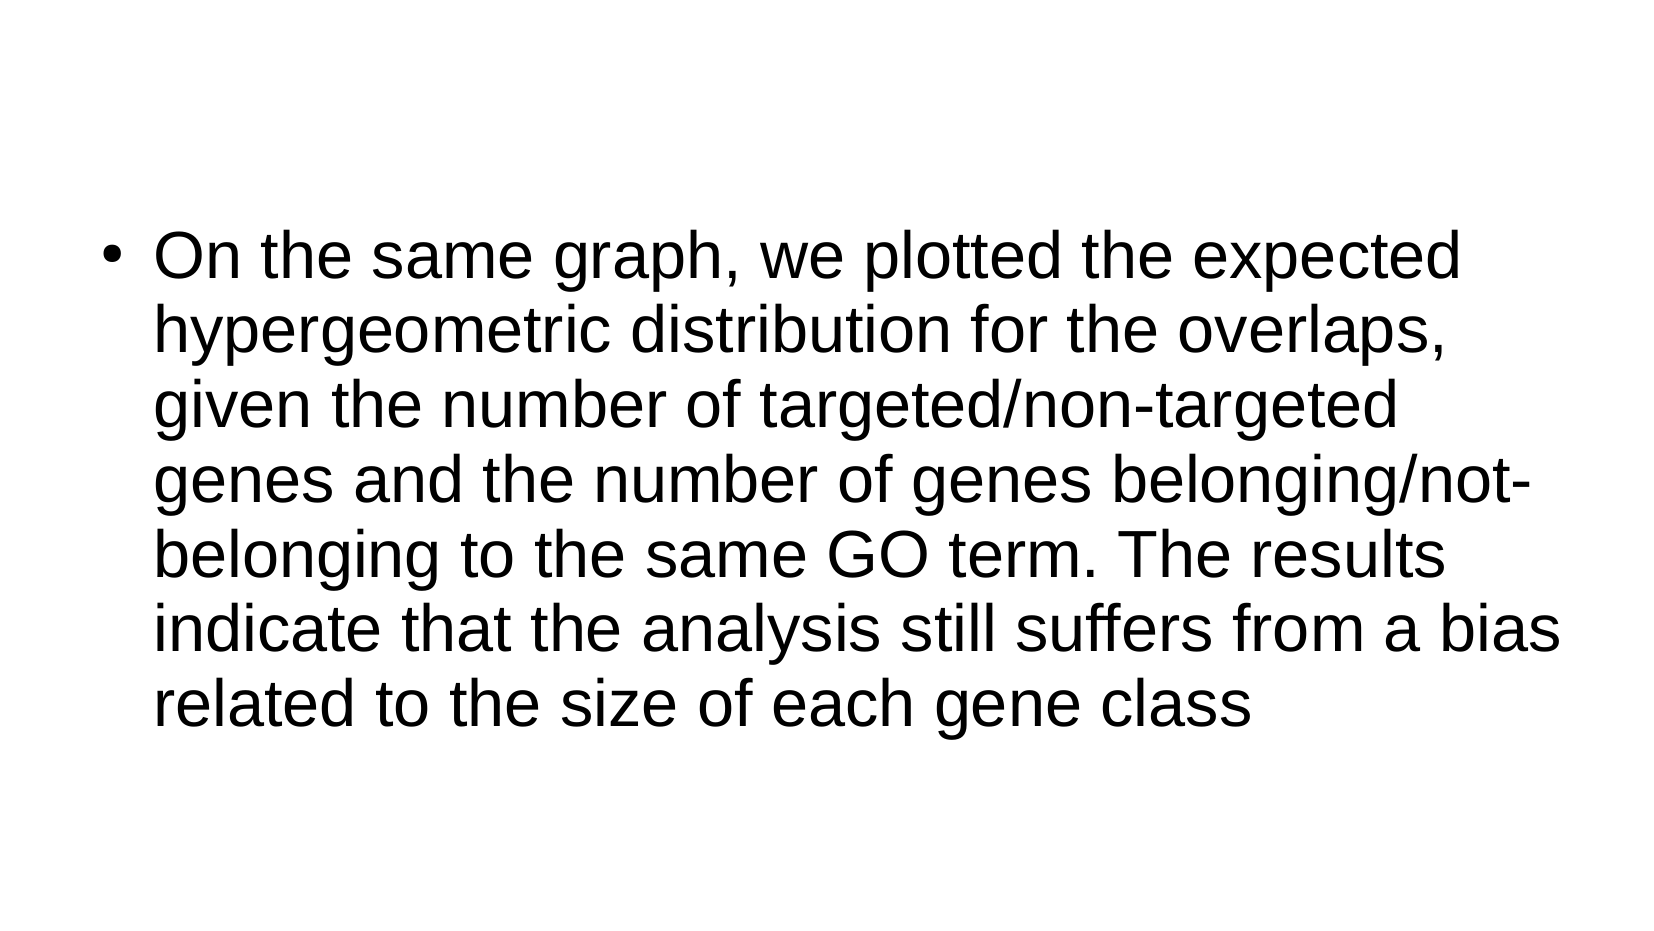

#
On the same graph, we plotted the expected hypergeometric distribution for the overlaps, given the number of targeted/non-targeted genes and the number of genes belonging/not-belonging to the same GO term. The results indicate that the analysis still suffers from a bias related to the size of each gene class